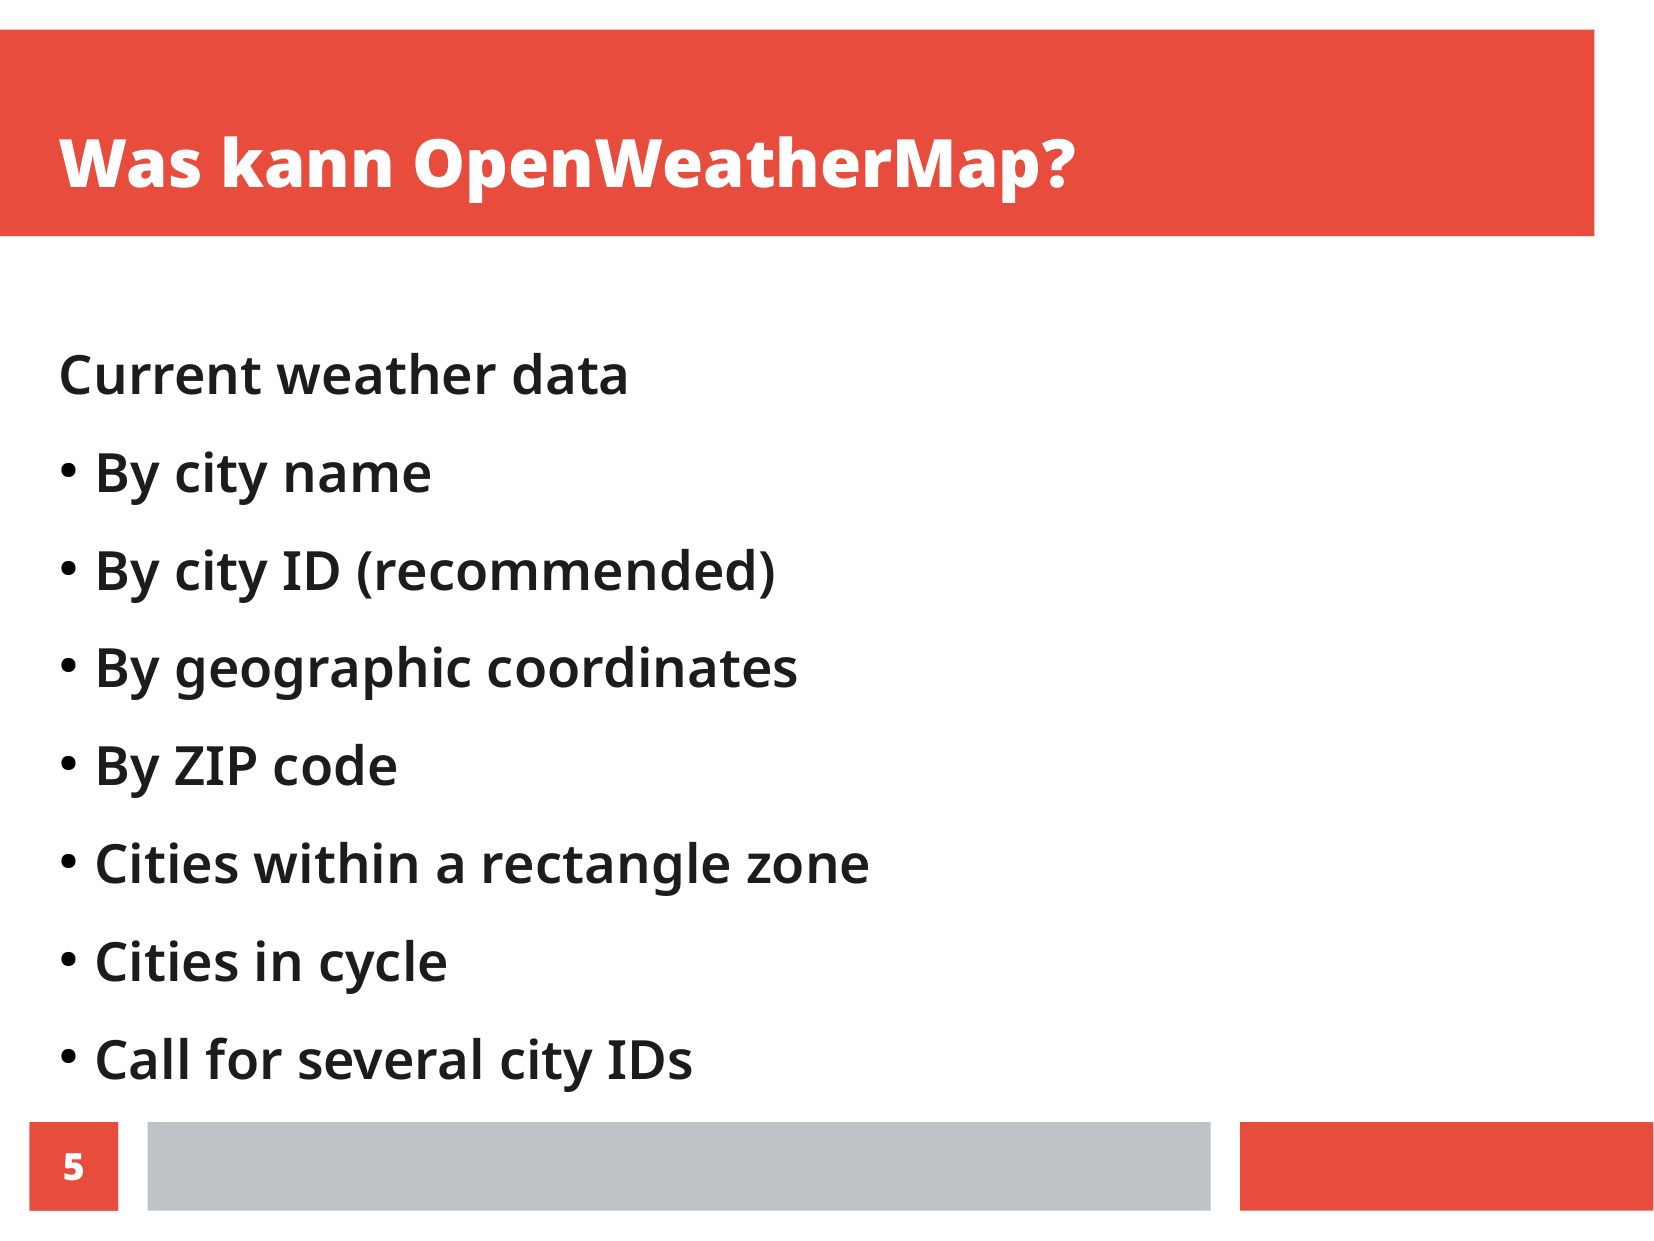

# Was kann OpenWeatherMap?
Current weather data
By city name
By city ID (recommended)
By geographic coordinates
By ZIP code
Cities within a rectangle zone
Cities in cycle
Call for several city IDs
5